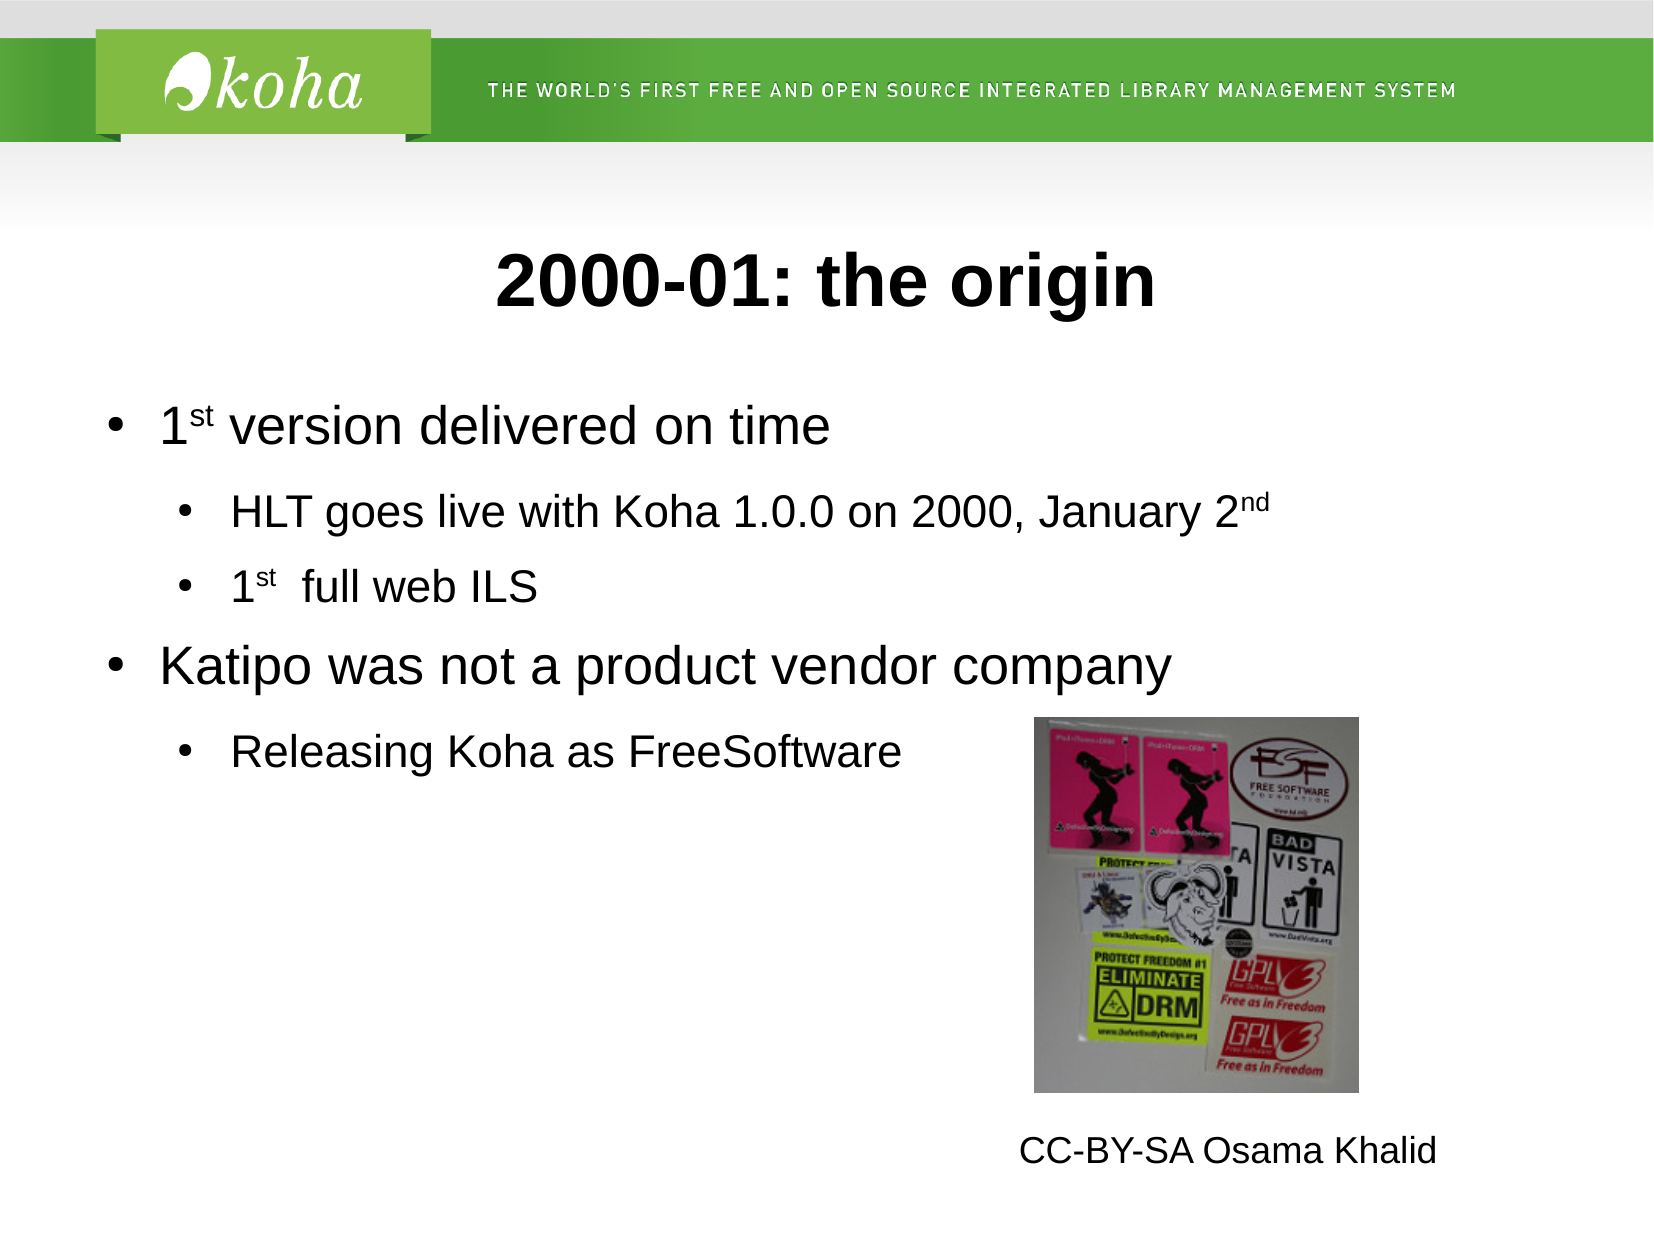

# 2000-01: the origin
1st version delivered on time
HLT goes live with Koha 1.0.0 on 2000, January 2nd
1st full web ILS
Katipo was not a product vendor company
Releasing Koha as FreeSoftware
CC-BY-SA Osama Khalid